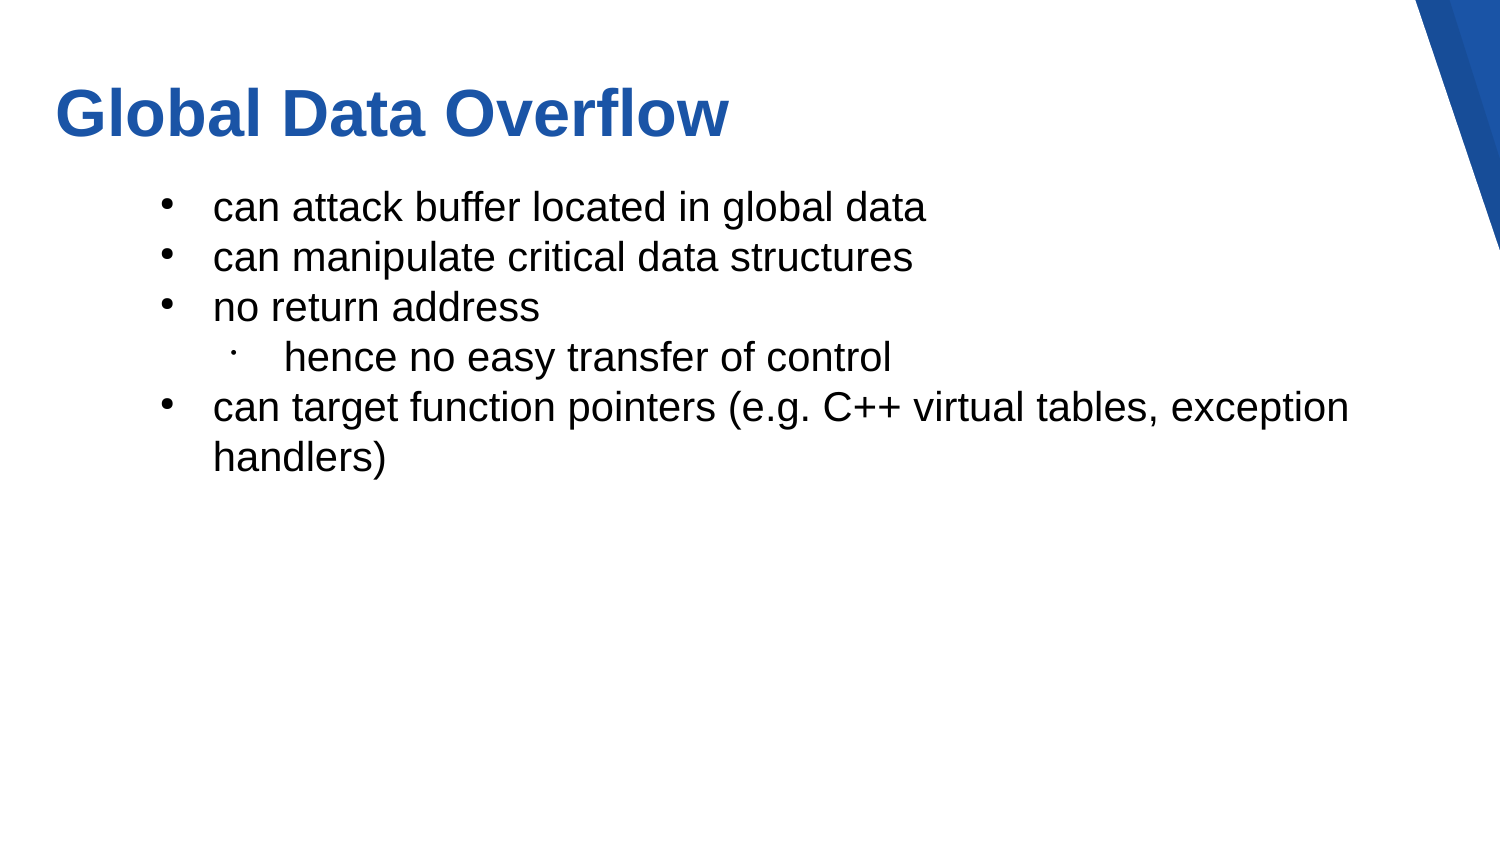

Global Data Overflow
# can attack buffer located in global data
can manipulate critical data structures
no return address
hence no easy transfer of control
can target function pointers (e.g. C++ virtual tables, exception handlers)